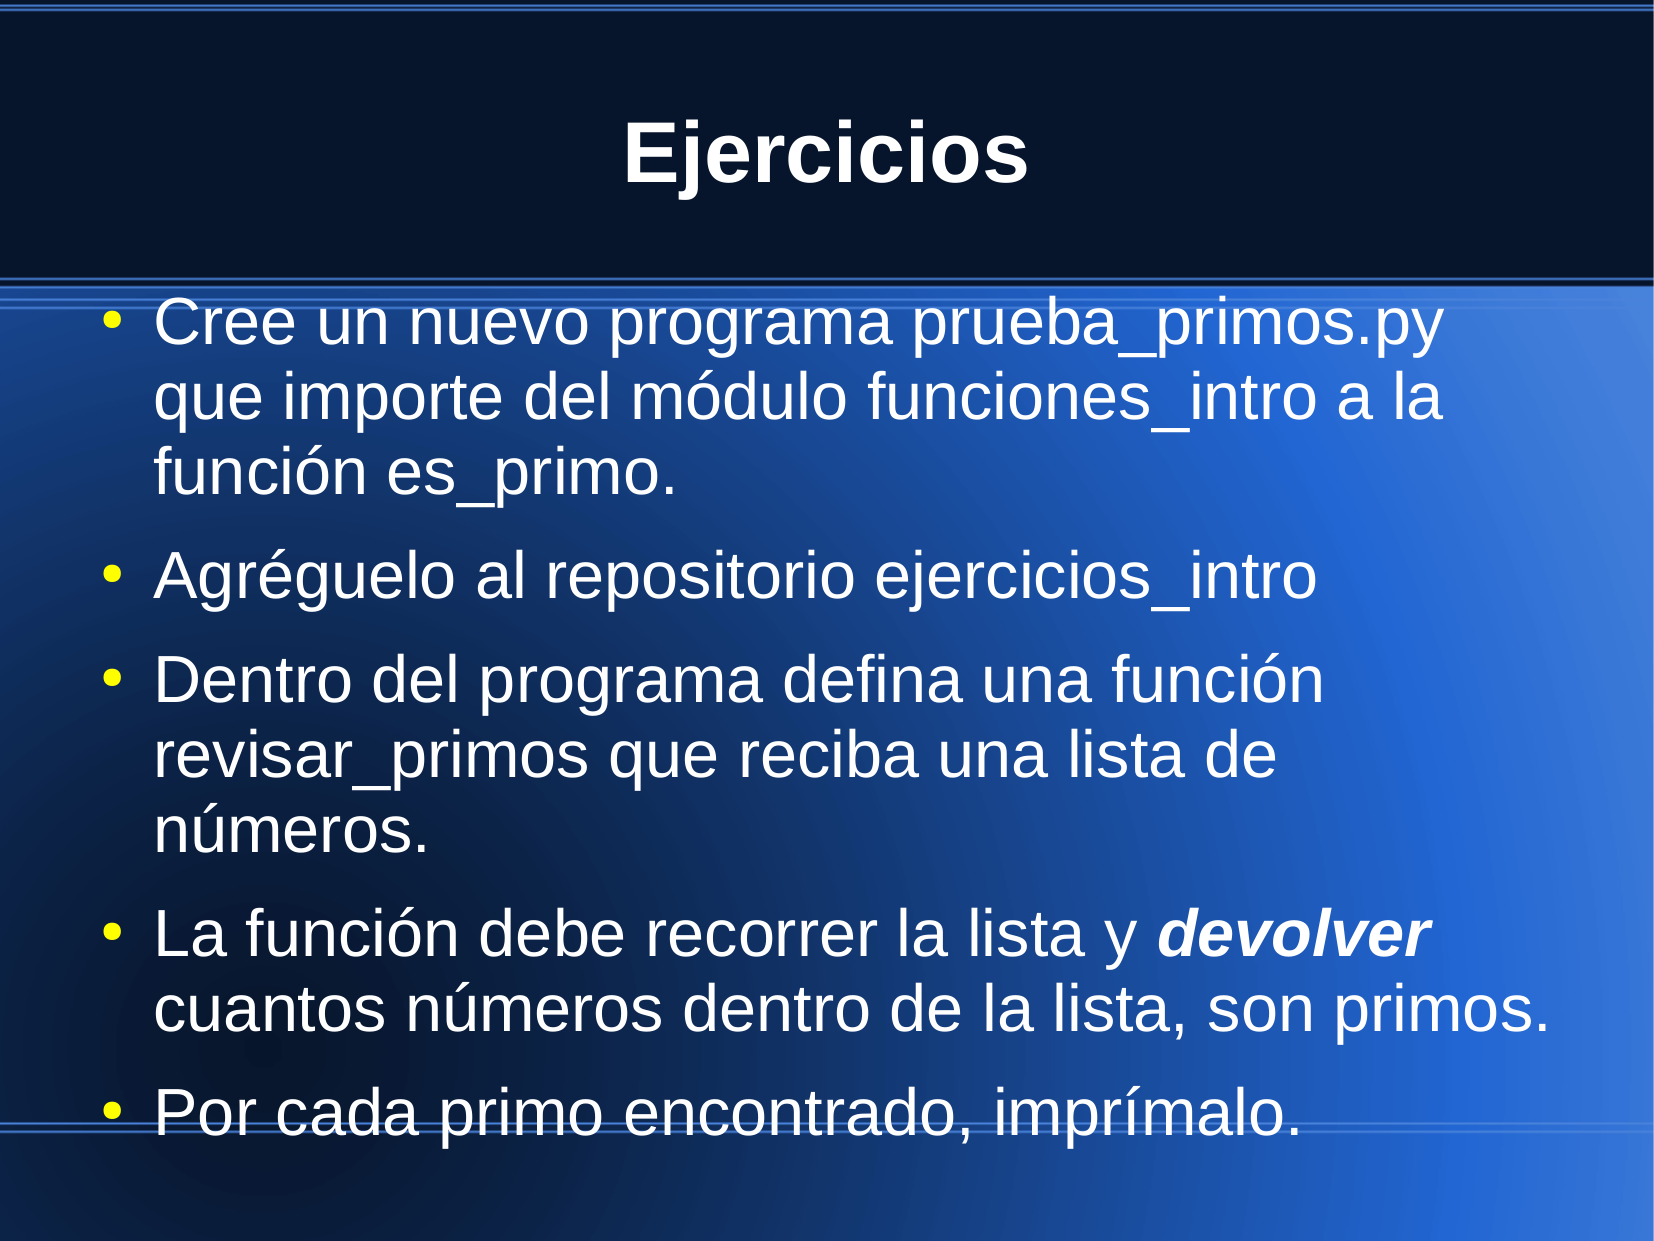

# Ejercicios
Cree un nuevo programa prueba_primos.py que importe del módulo funciones_intro a la función es_primo.
Agréguelo al repositorio ejercicios_intro
Dentro del programa defina una función revisar_primos que reciba una lista de números.
La función debe recorrer la lista y devolver cuantos números dentro de la lista, son primos.
Por cada primo encontrado, imprímalo.